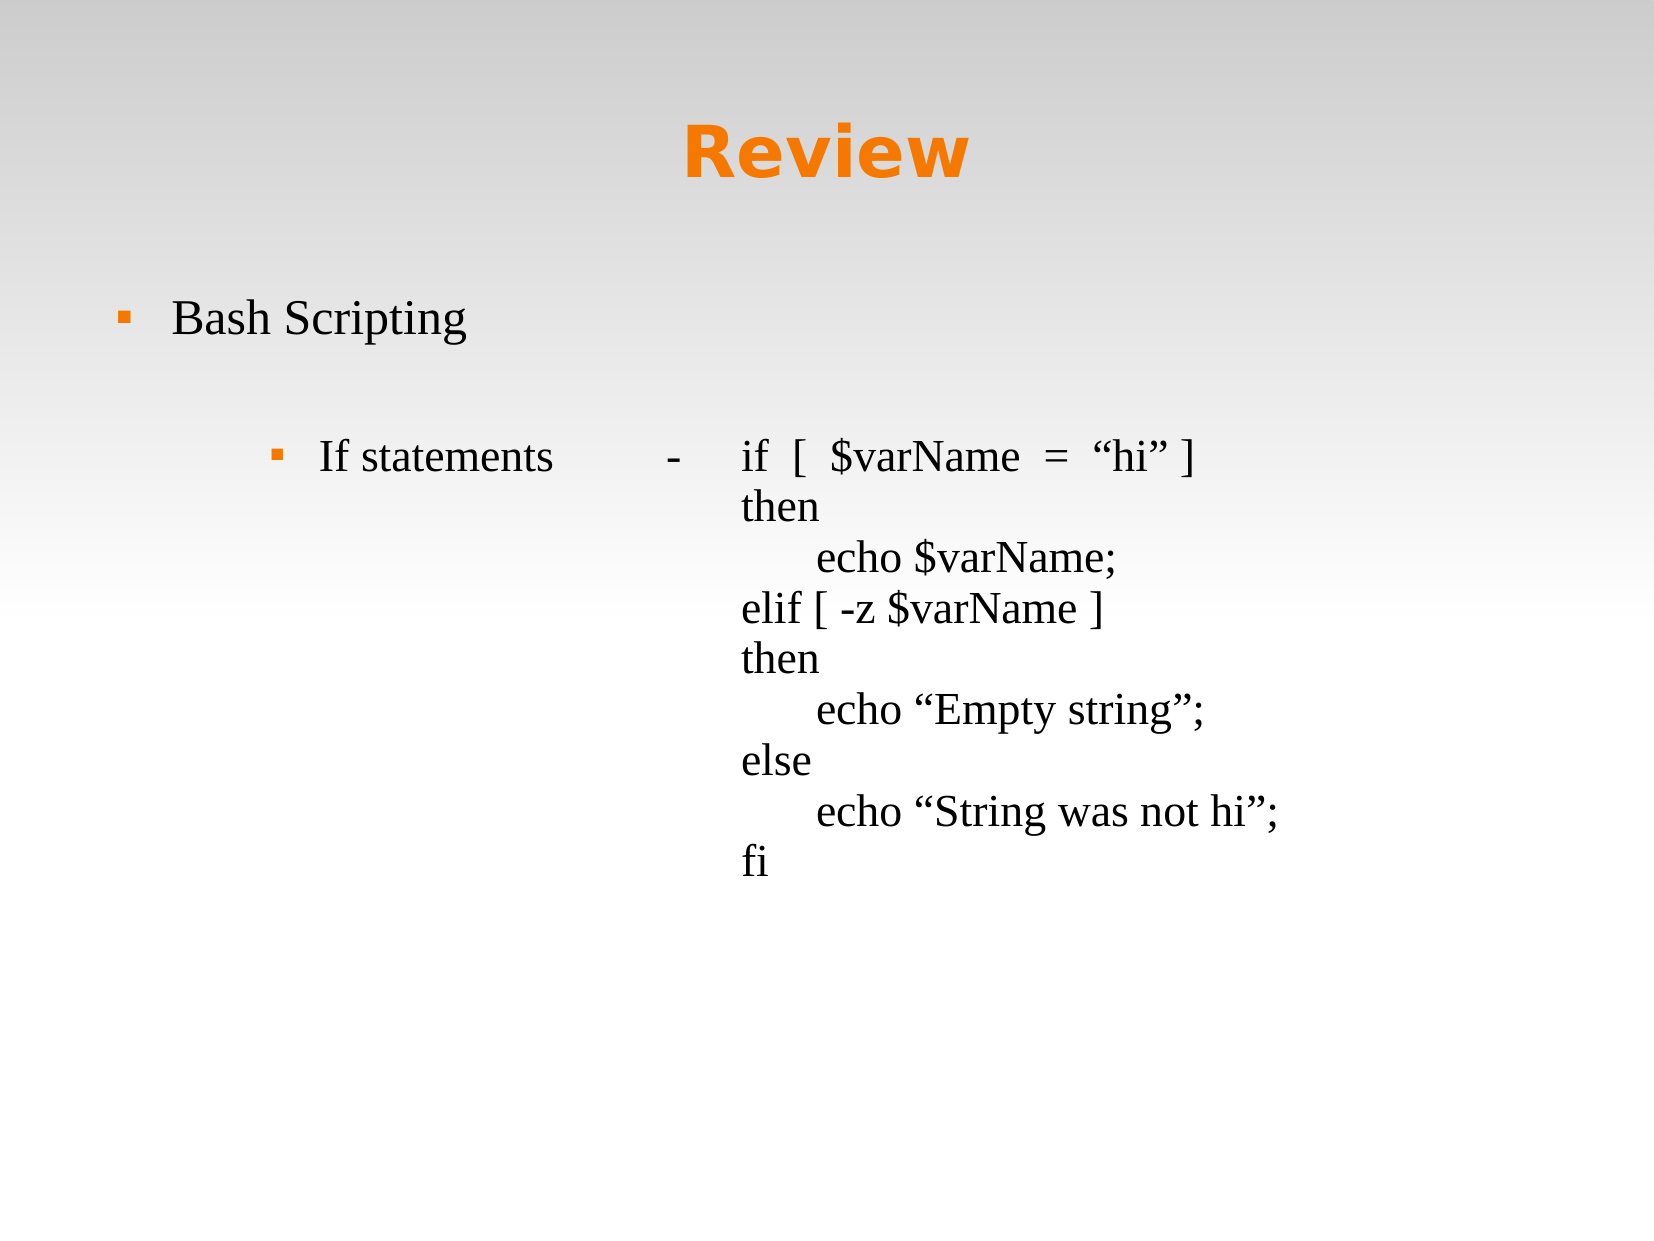

# Review
Bash Scripting
If statements 		-	if [ $varName = “hi” ]
					then
						echo $varName;
					elif [ -z $varName ]
					then
						echo “Empty string”;
					else
						echo “String was not hi”;
					fi